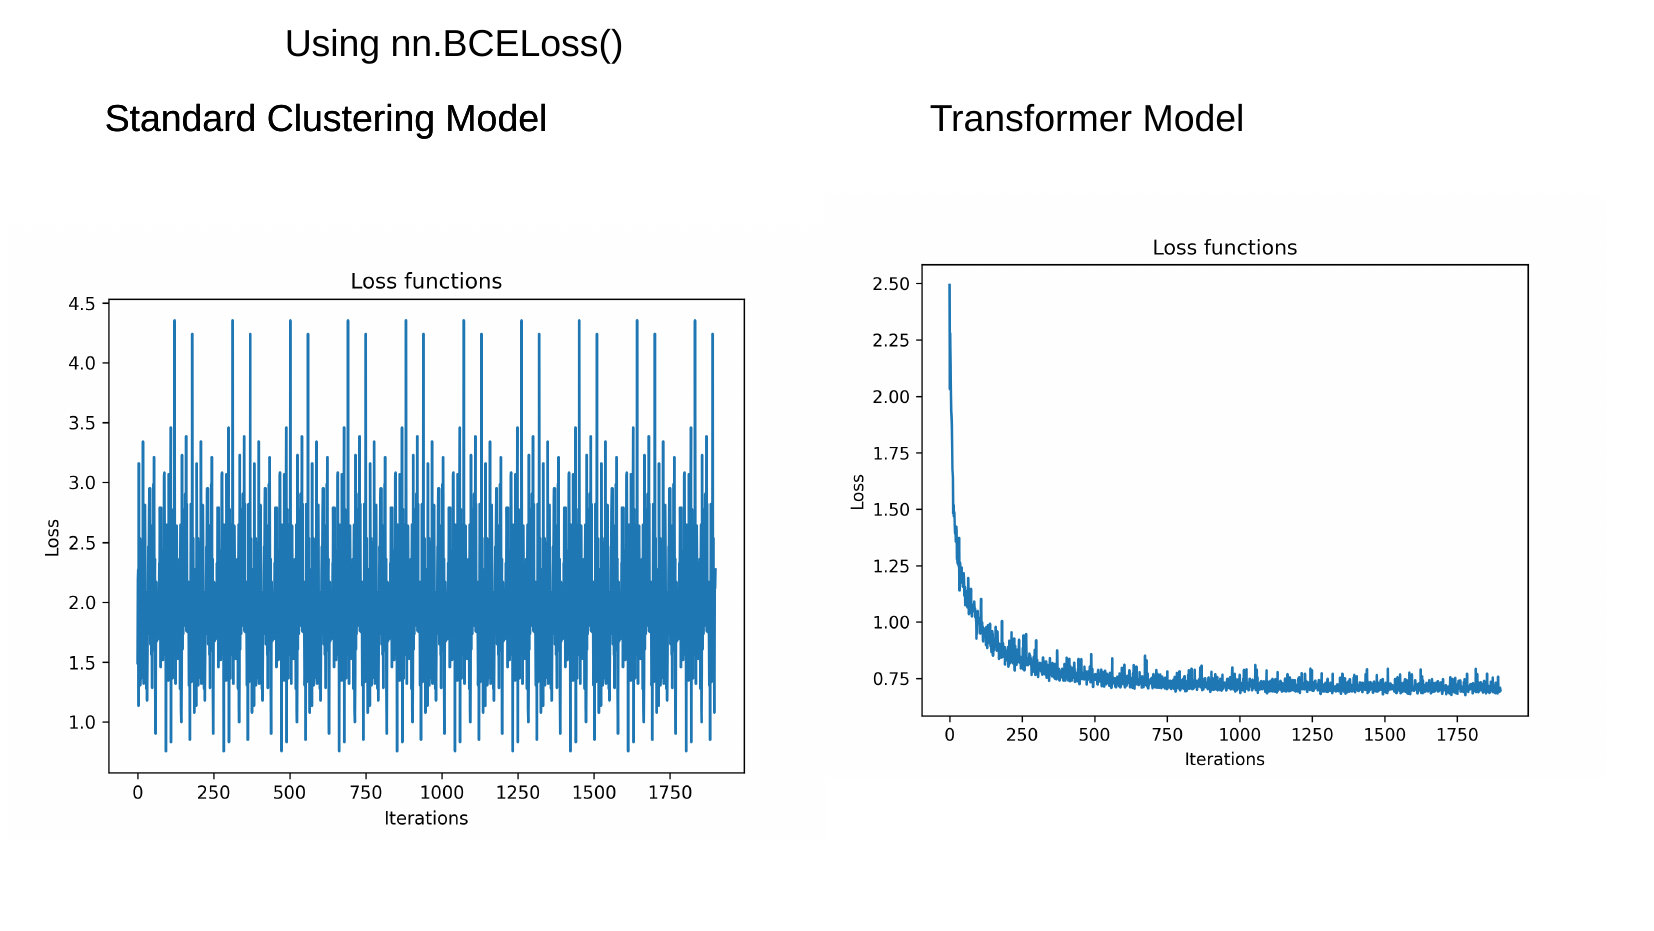

Using nn.BCELoss()
Standard Clustering Model
Standard Clustering Model
Transformer Model